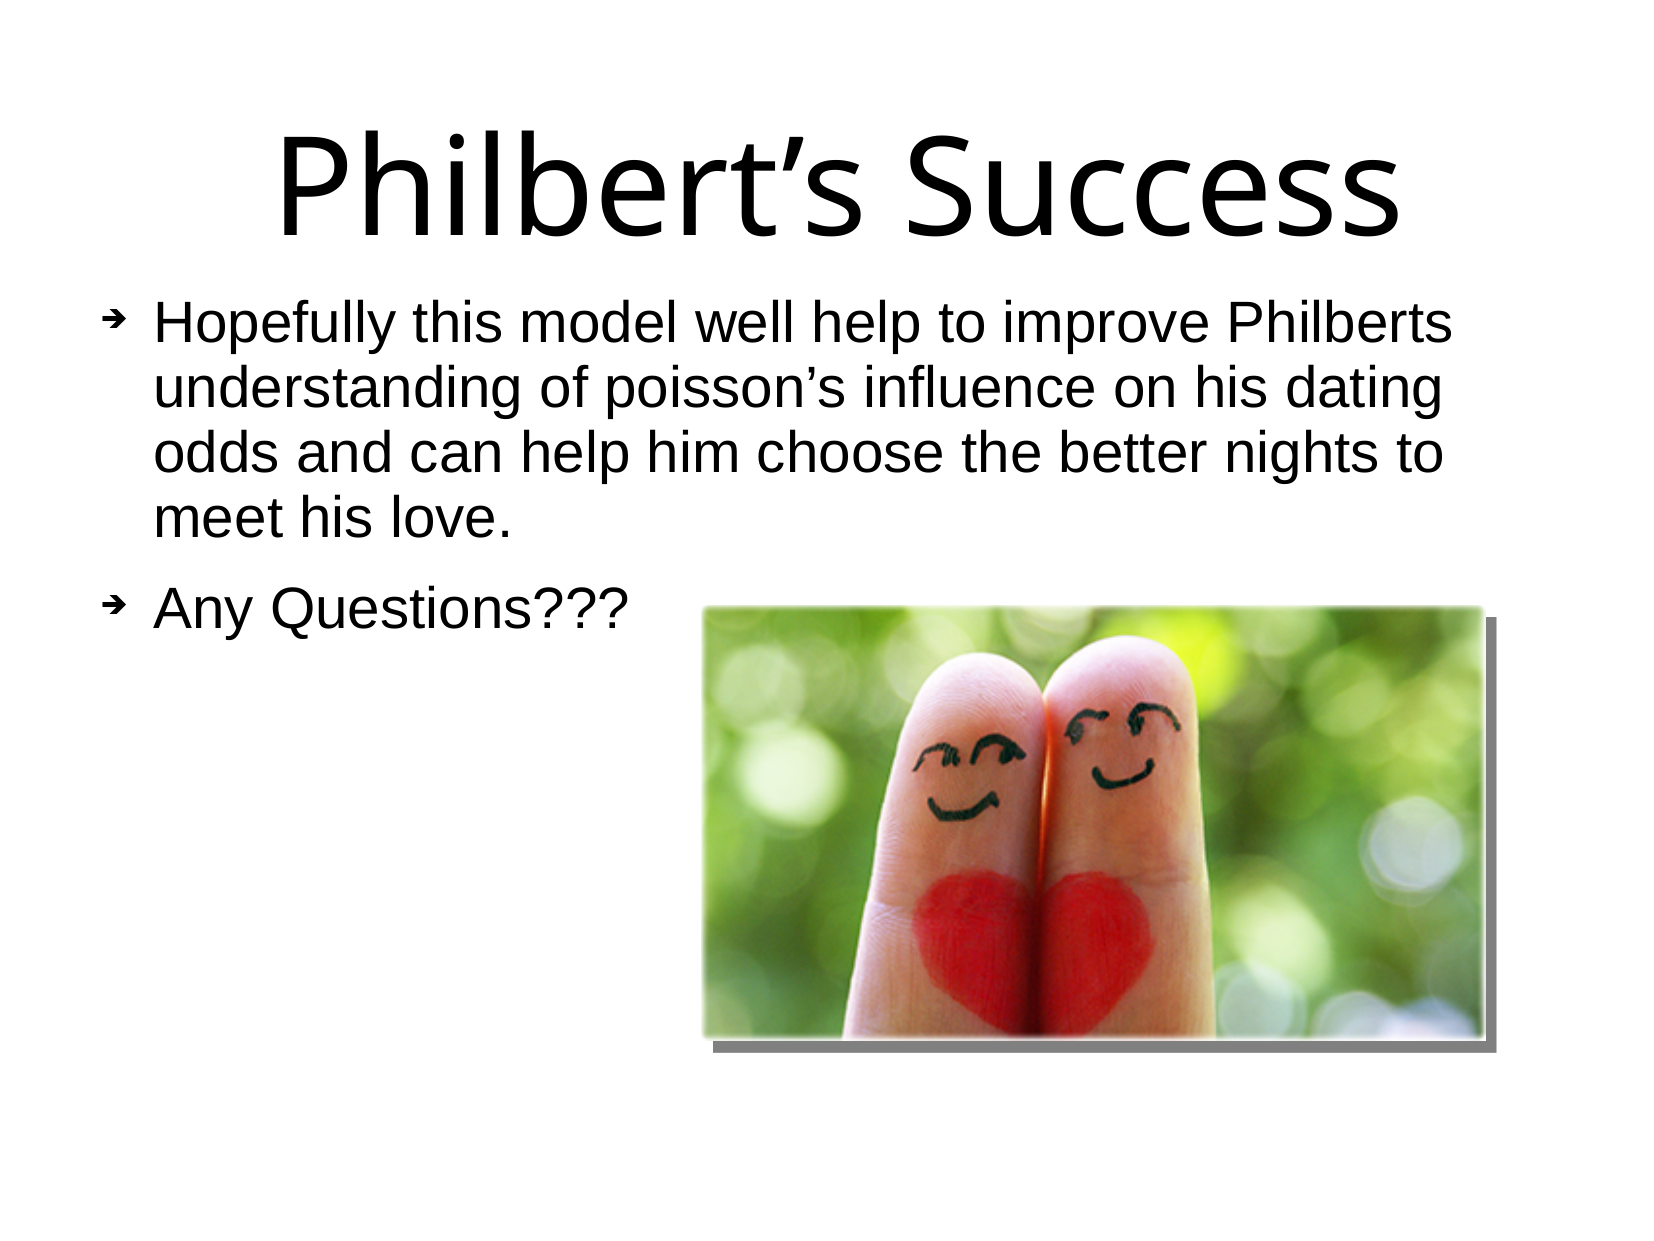

# Philbert’s Success
Hopefully this model well help to improve Philberts understanding of poisson’s influence on his dating odds and can help him choose the better nights to meet his love.
Any Questions???